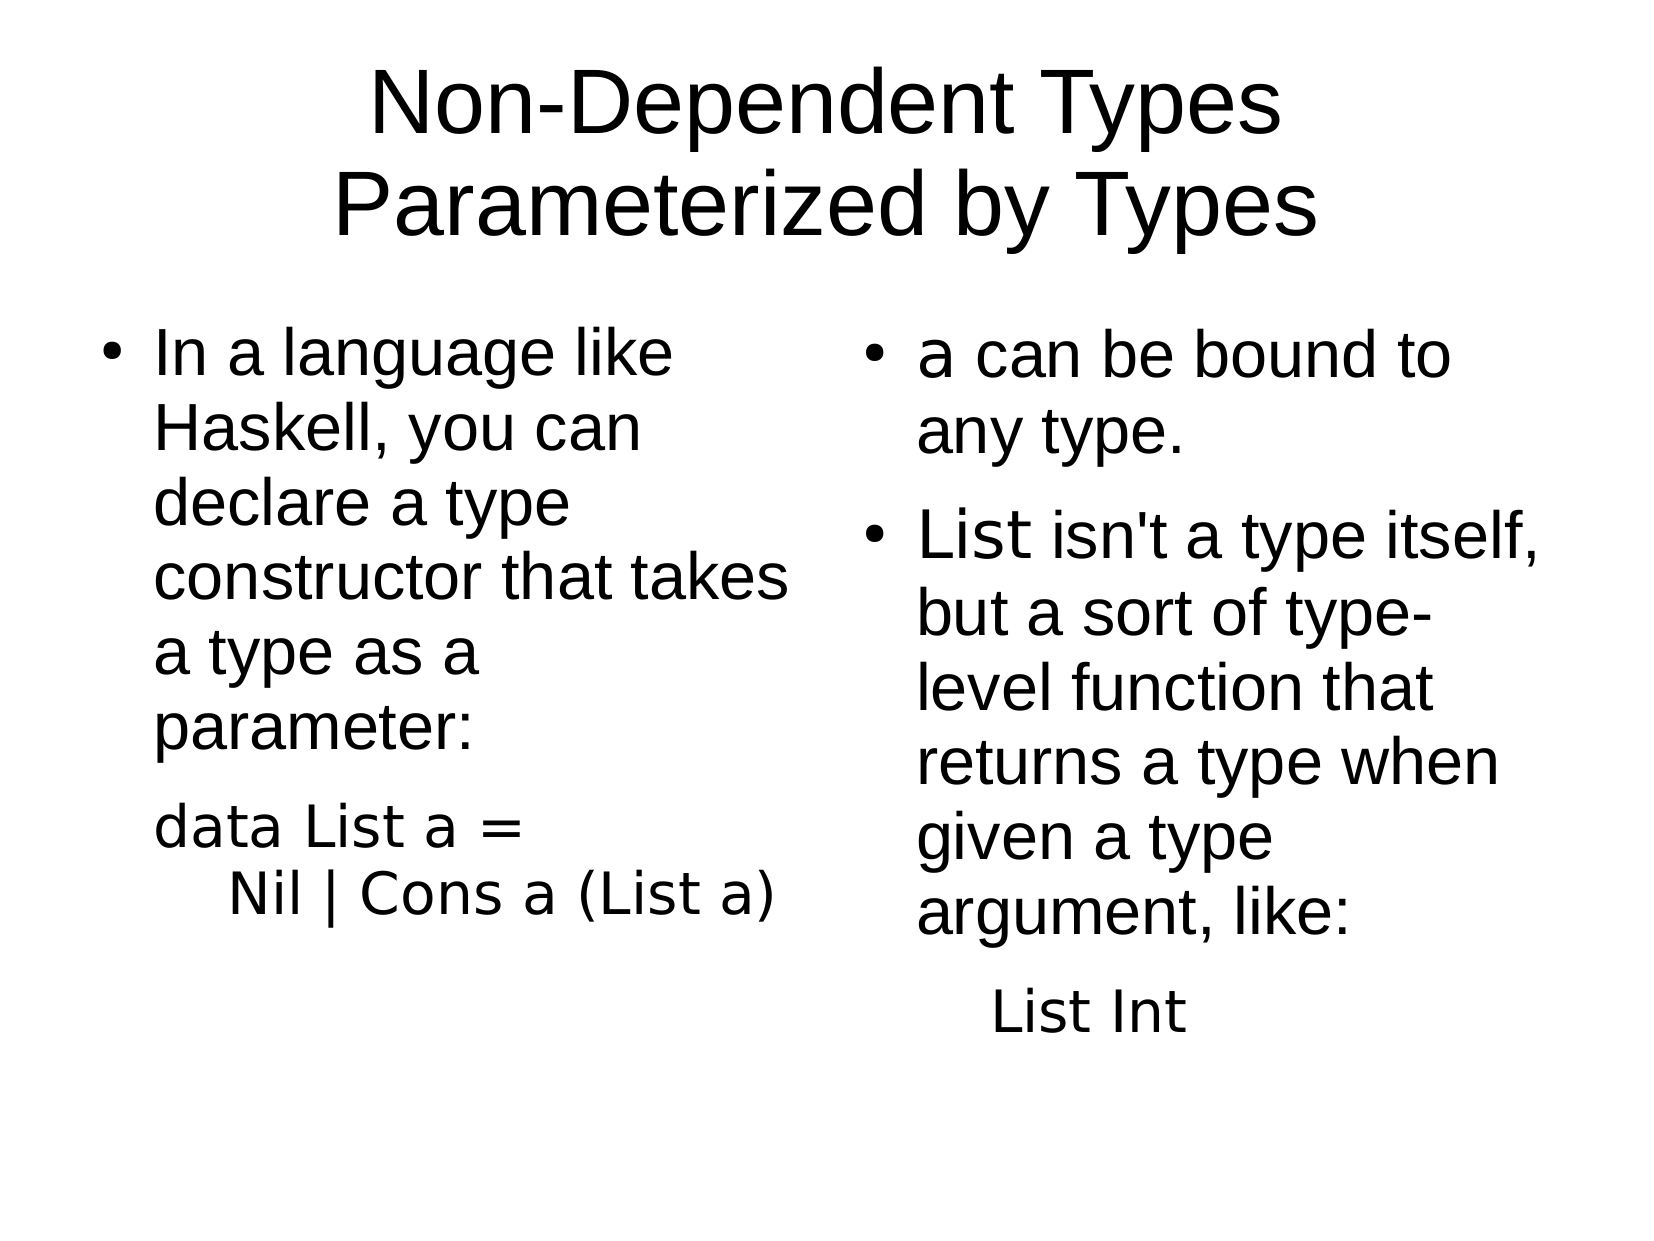

# Non-Dependent Types Parameterized by Types
In a language like Haskell, you can declare a type constructor that takes a type as a parameter:
data List a =
 Nil | Cons a (List a)
a can be bound to any type.
List isn't a type itself, but a sort of type-level function that returns a type when given a type argument, like:
 List Int